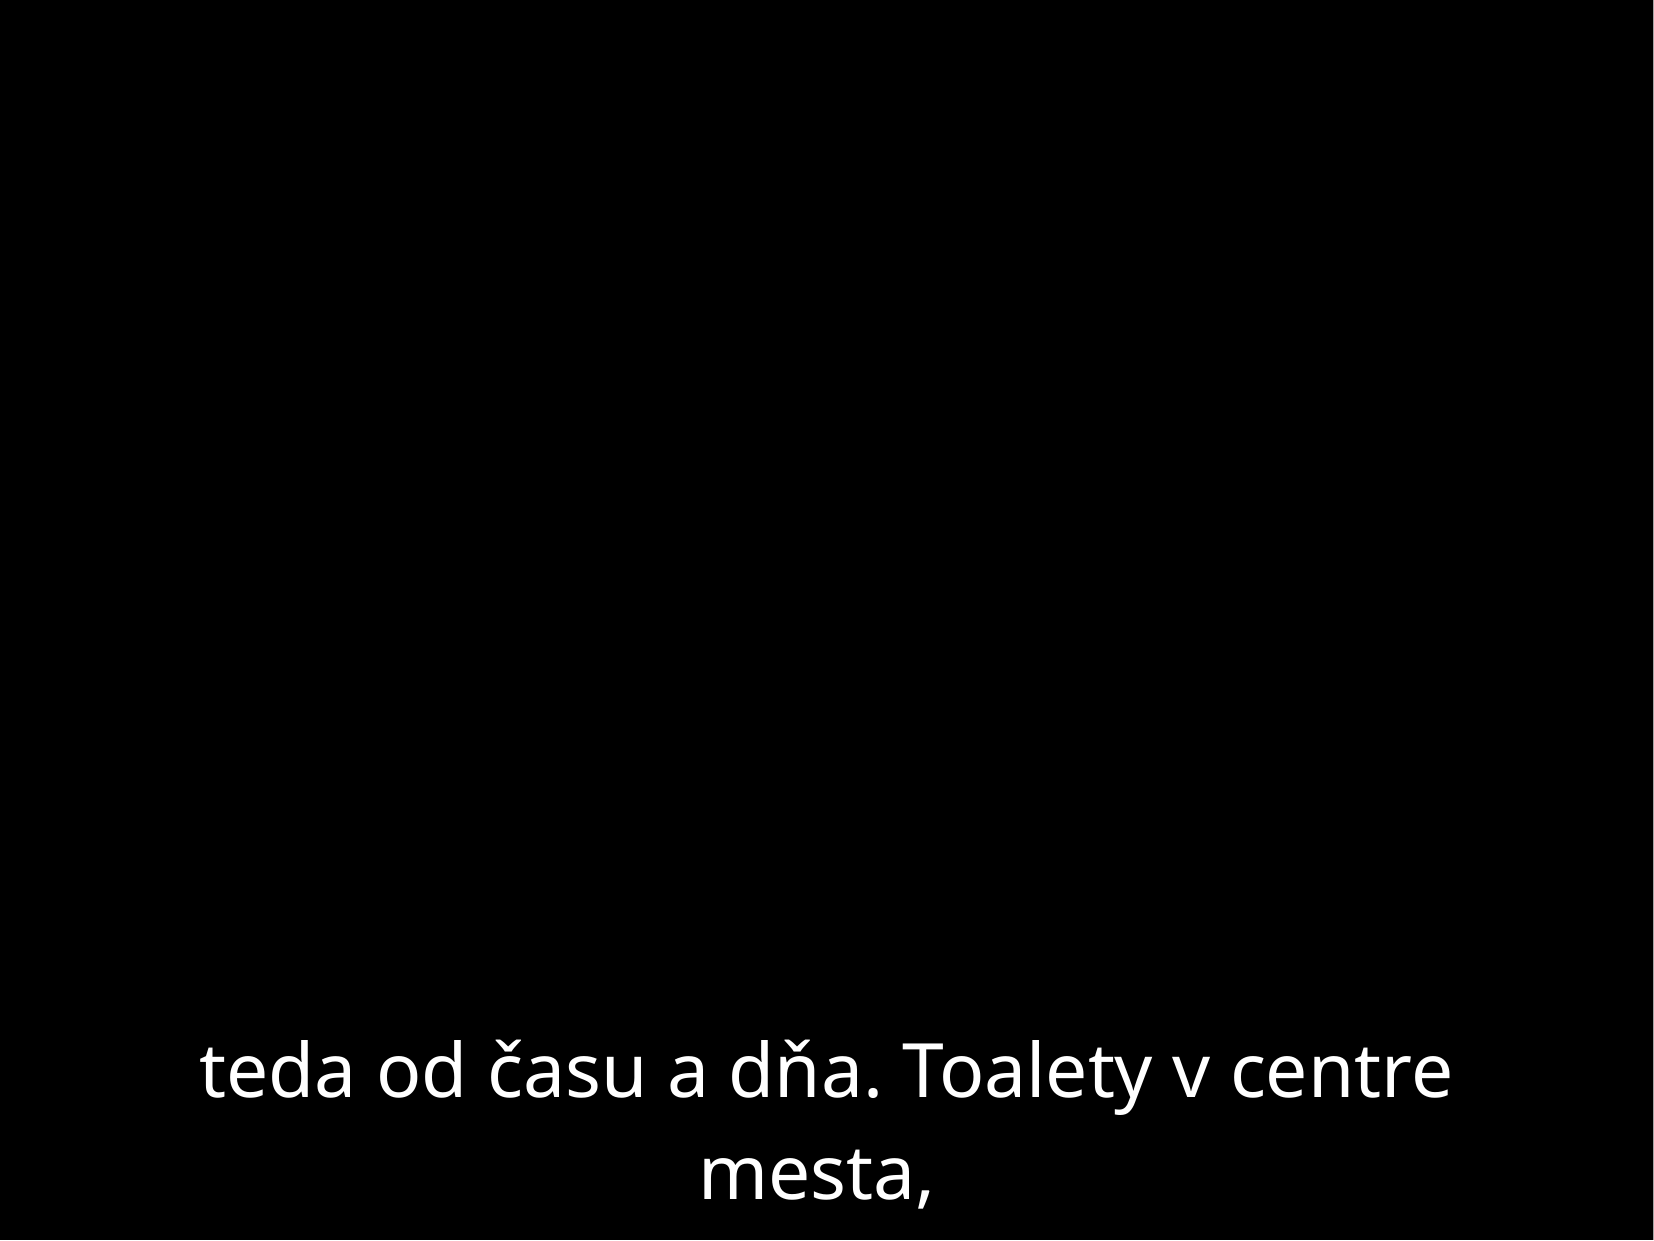

# teda od času a dňa. Toalety v centre mesta,